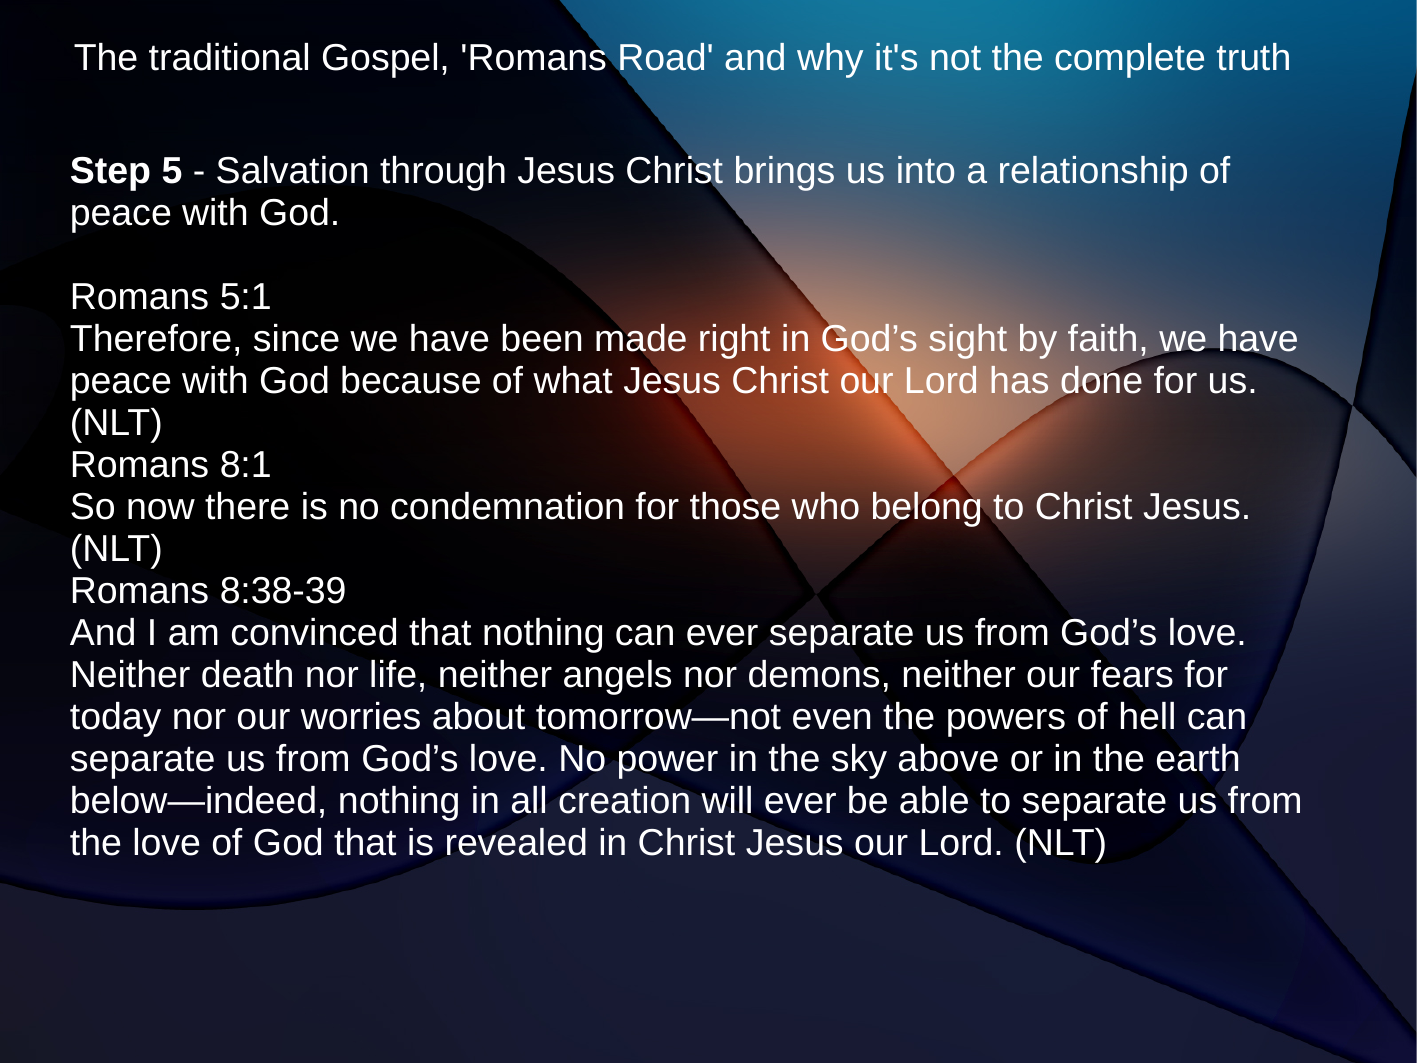

The traditional Gospel, 'Romans Road' and why it's not the complete truth
Step 5 - Salvation through Jesus Christ brings us into a relationship of peace with God.
Romans 5:1
Therefore, since we have been made right in God’s sight by faith, we have peace with God because of what Jesus Christ our Lord has done for us. (NLT)
Romans 8:1
So now there is no condemnation for those who belong to Christ Jesus. (NLT)
Romans 8:38-39
And I am convinced that nothing can ever separate us from God’s love. Neither death nor life, neither angels nor demons, neither our fears for today nor our worries about tomorrow—not even the powers of hell can separate us from God’s love. No power in the sky above or in the earth below—indeed, nothing in all creation will ever be able to separate us from the love of God that is revealed in Christ Jesus our Lord. (NLT)